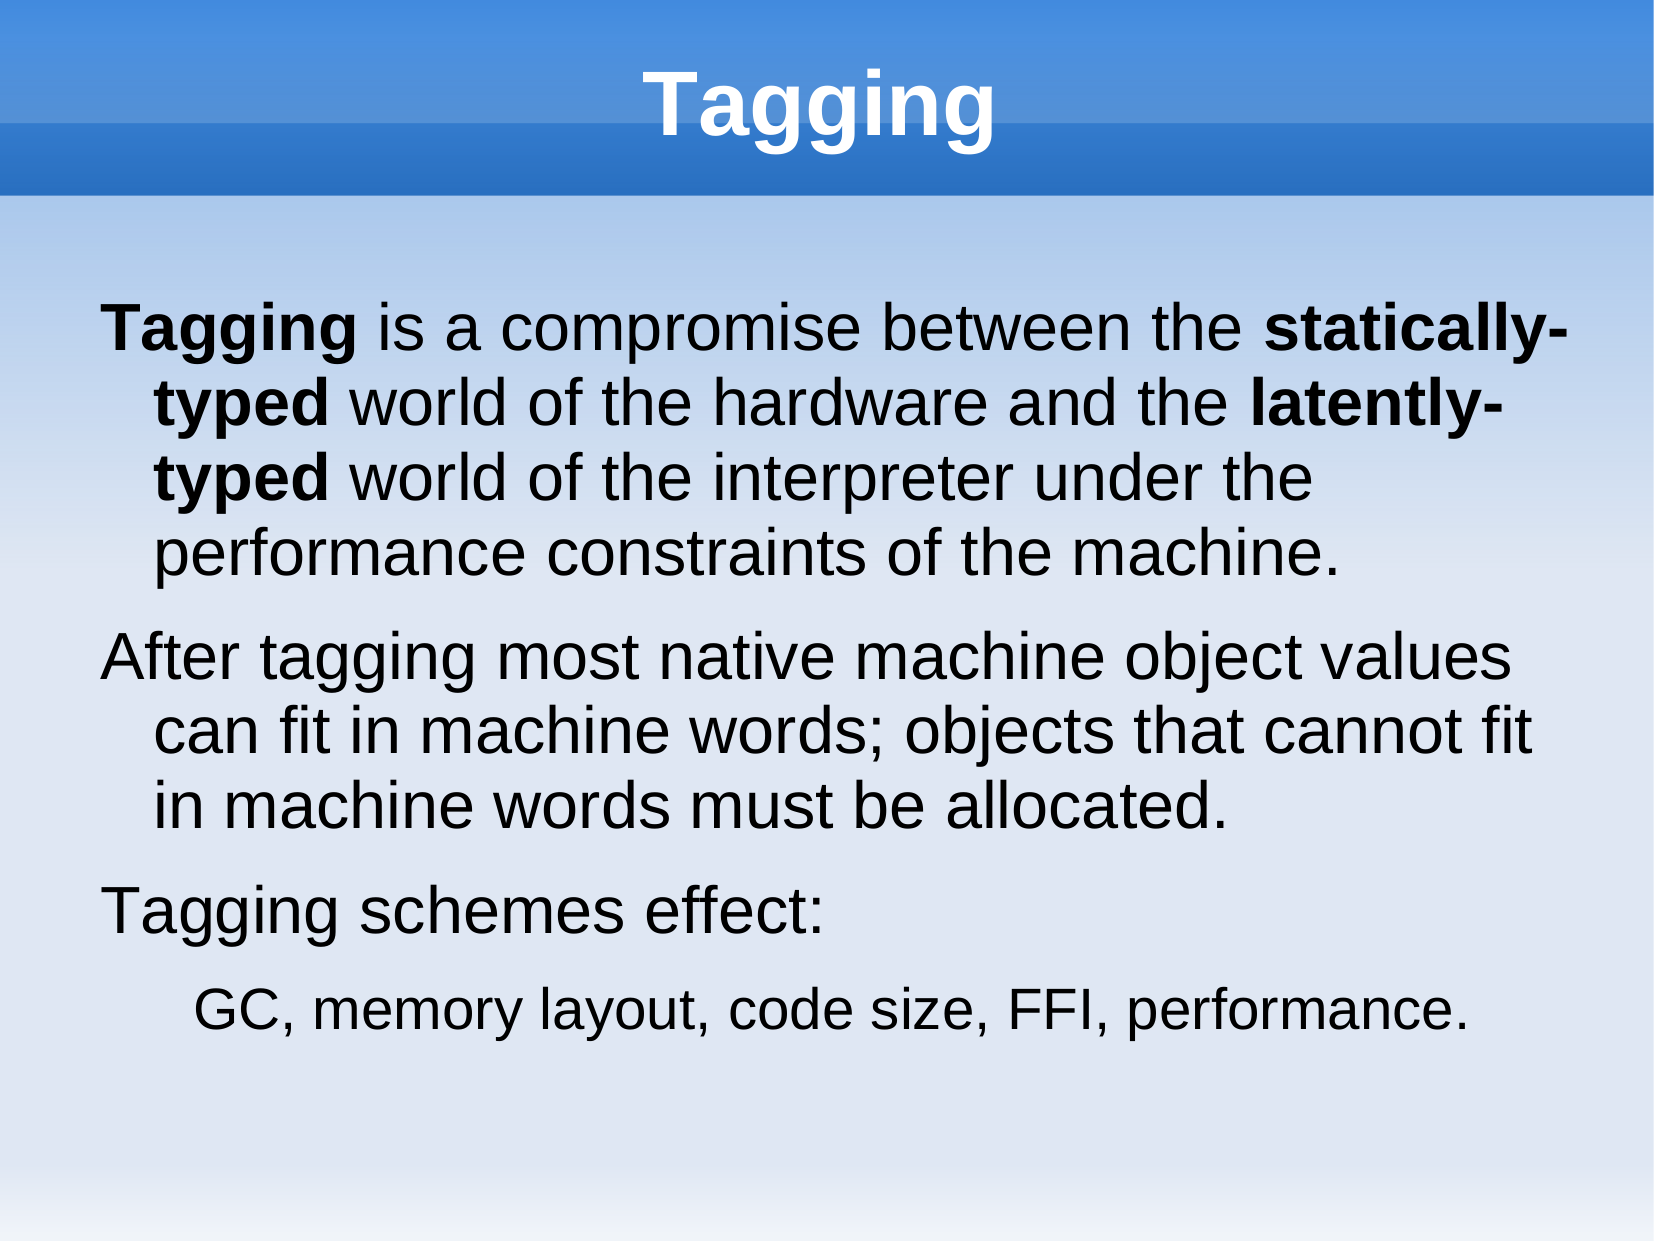

# Tagging
Tagging is a compromise between the statically-typed world of the hardware and the latently-typed world of the interpreter under the performance constraints of the machine.
After tagging most native machine object values can fit in machine words; objects that cannot fit in machine words must be allocated.
Tagging schemes effect:
 GC, memory layout, code size, FFI, performance.